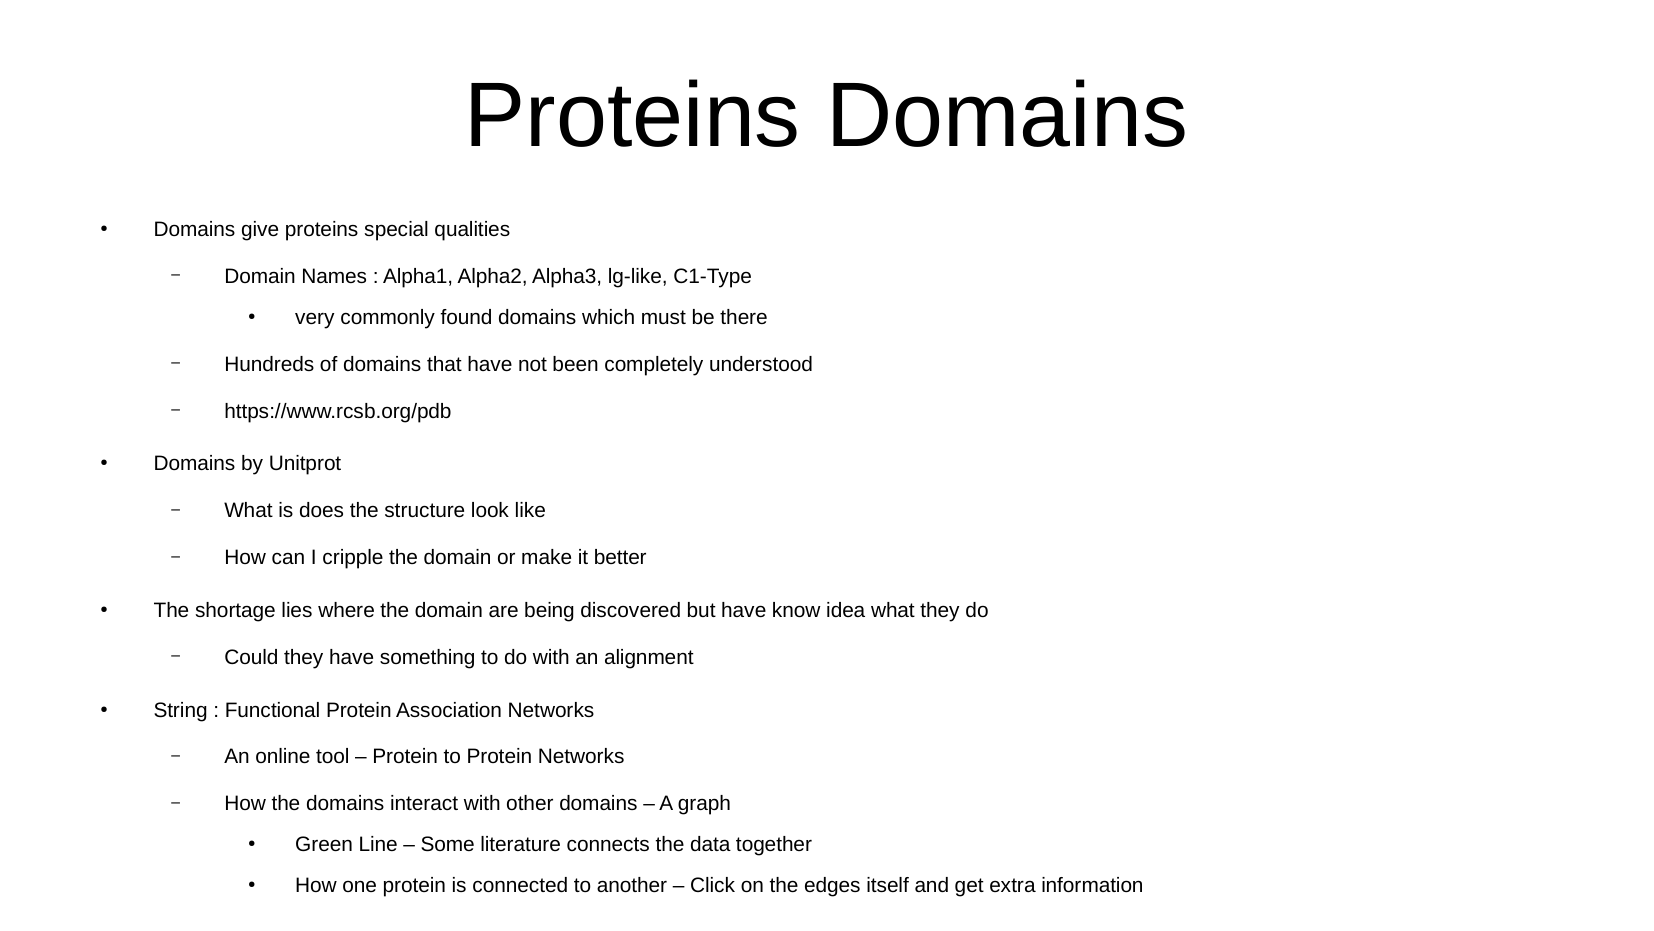

# Proteins Domains
Domains give proteins special qualities
Domain Names : Alpha1, Alpha2, Alpha3, lg-like, C1-Type
very commonly found domains which must be there
Hundreds of domains that have not been completely understood
https://www.rcsb.org/pdb
Domains by Unitprot
What is does the structure look like
How can I cripple the domain or make it better
The shortage lies where the domain are being discovered but have know idea what they do
Could they have something to do with an alignment
String : Functional Protein Association Networks
An online tool – Protein to Protein Networks
How the domains interact with other domains – A graph
Green Line – Some literature connects the data together
How one protein is connected to another – Click on the edges itself and get extra information